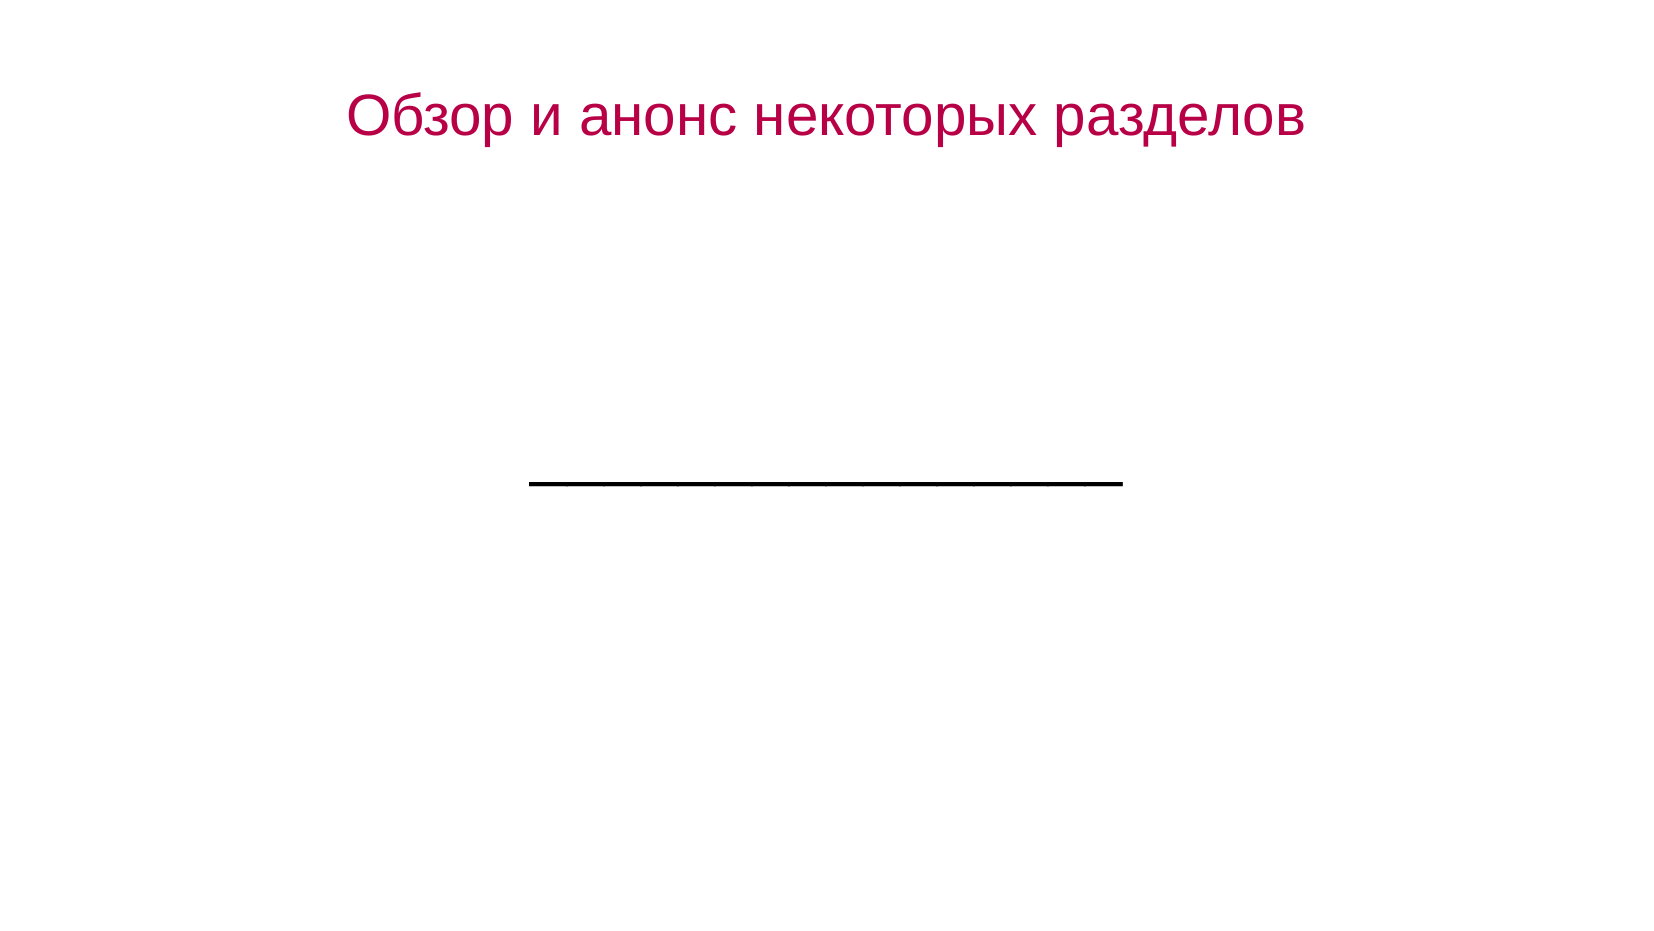

# Обзор и анонс некоторых разделов
________________